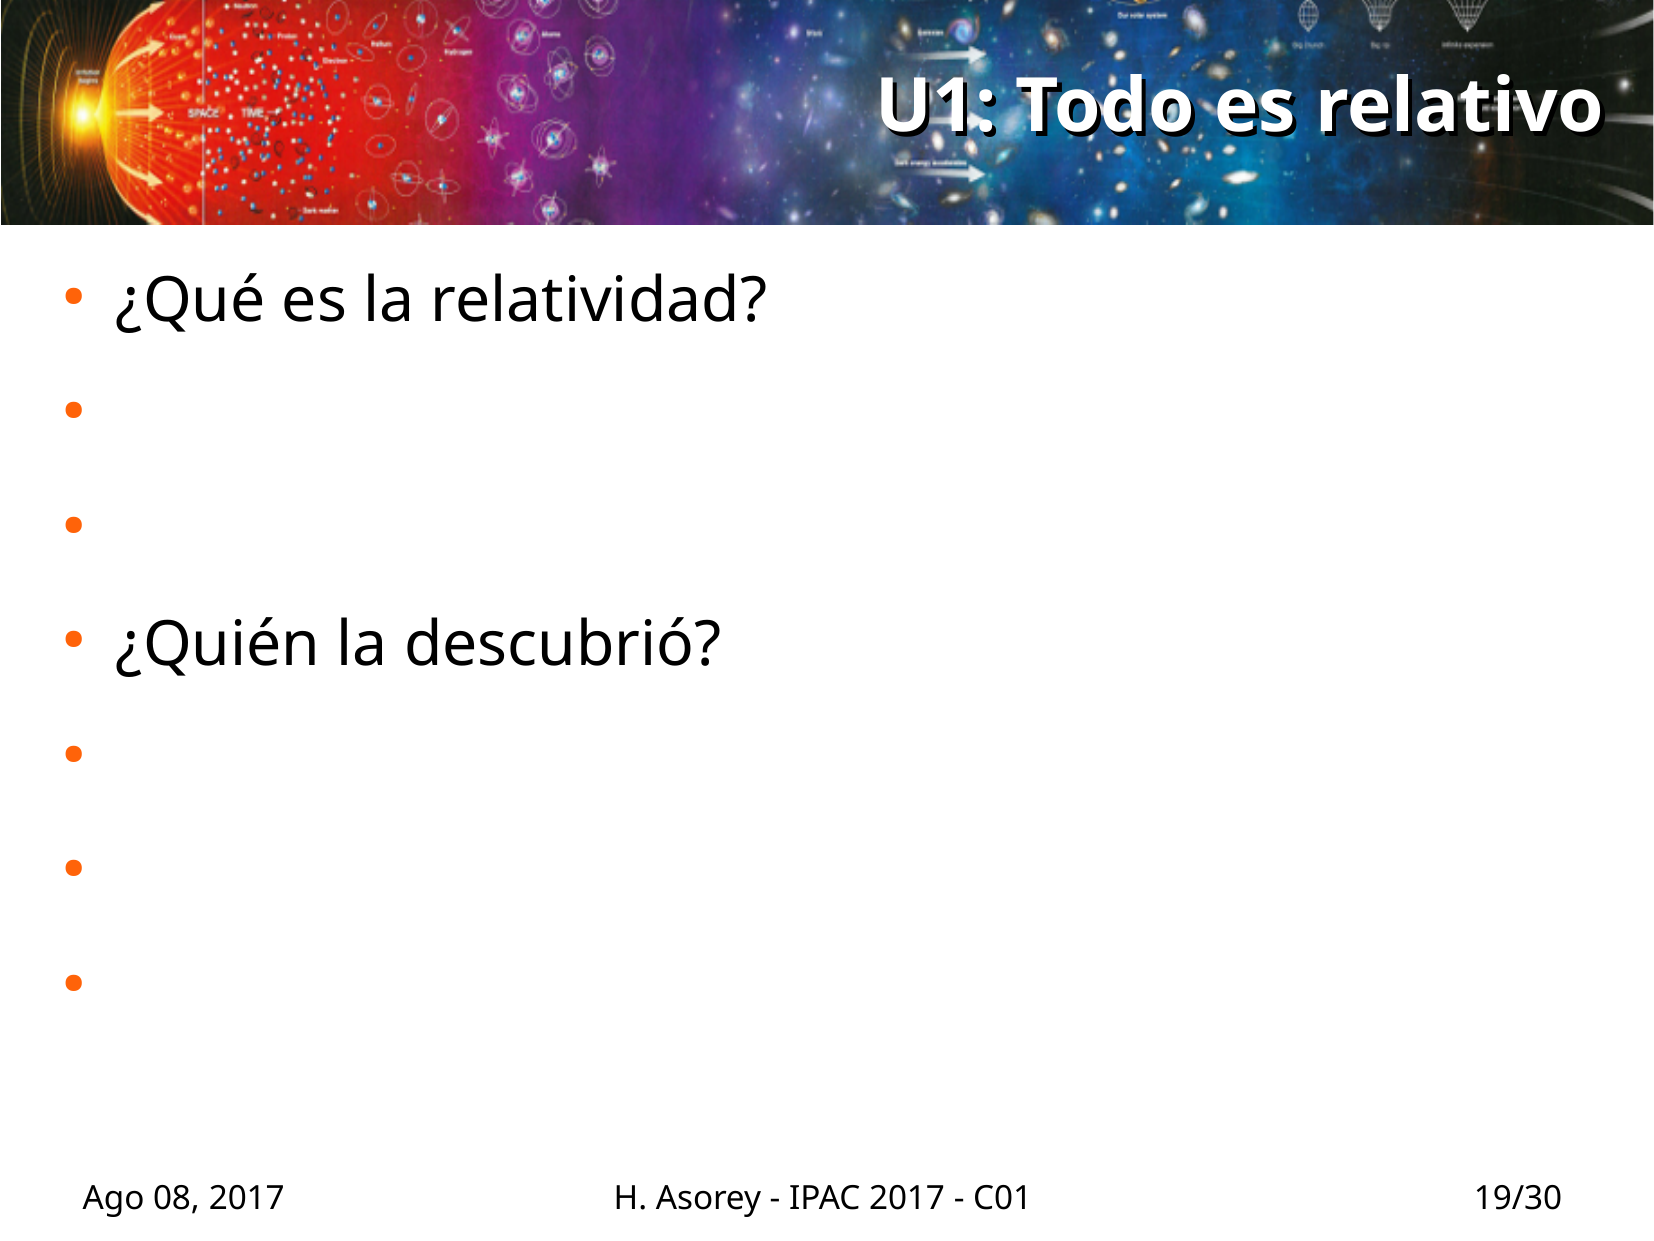

# U1: Todo es relativo
¿Qué es la relatividad?
¿Quién la descubrió?
Ago 08, 2017
H. Asorey - IPAC 2017 - C01
19